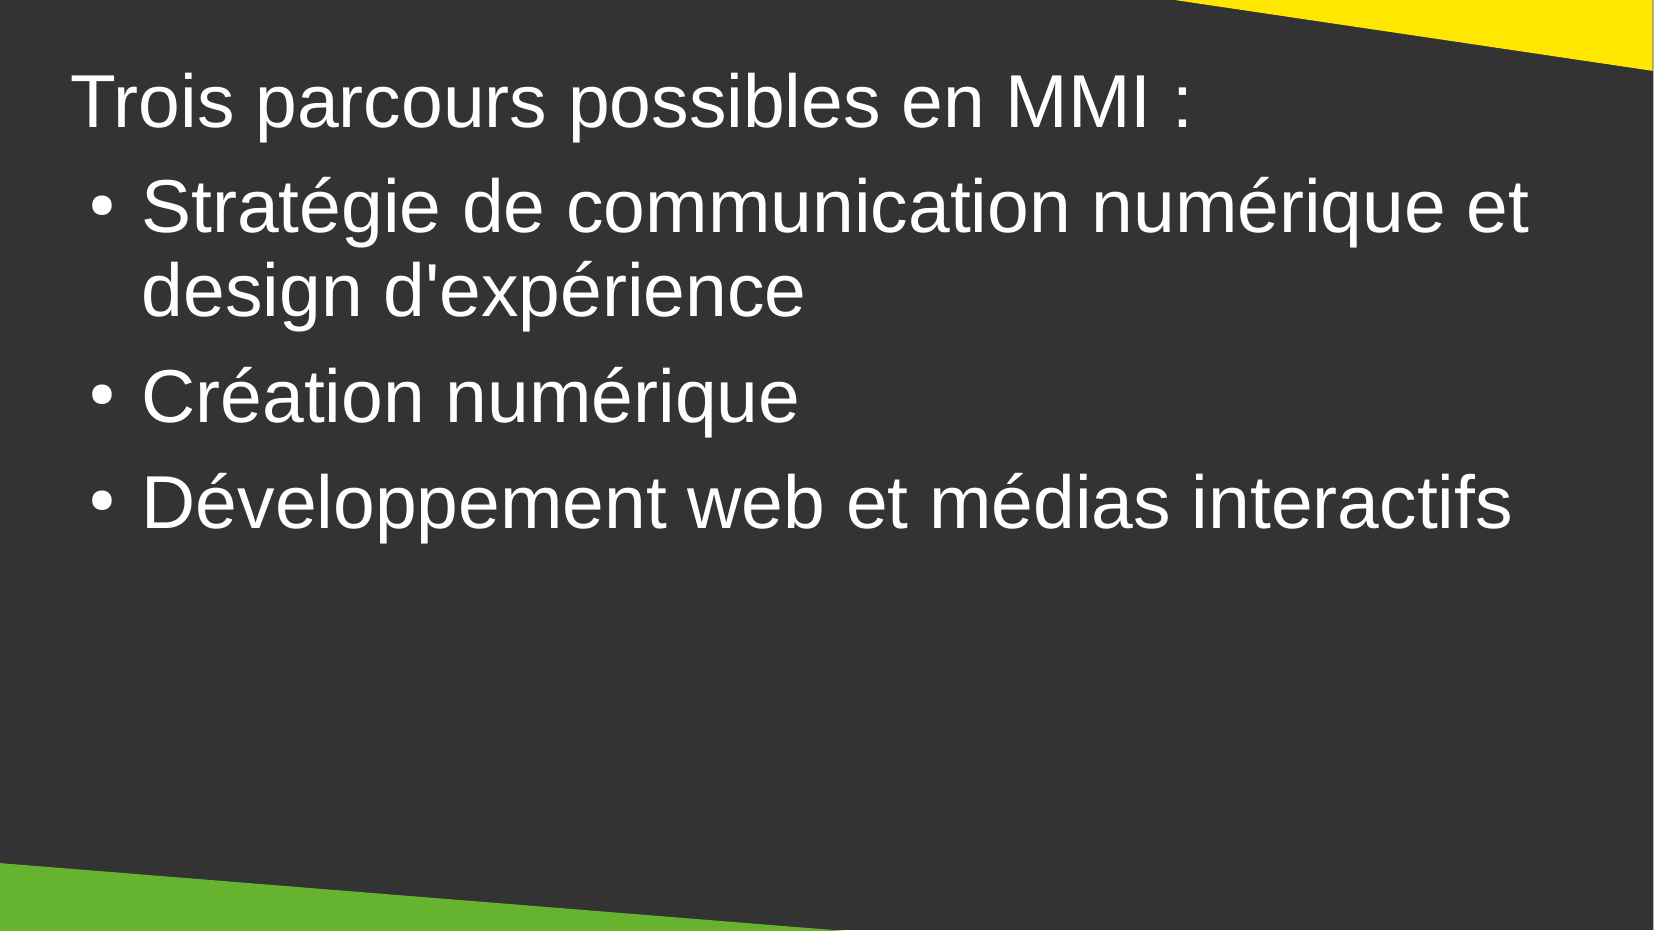

# Trois parcours possibles en MMI :
Stratégie de communication numérique et design d'expérience
Création numérique
Développement web et médias interactifs